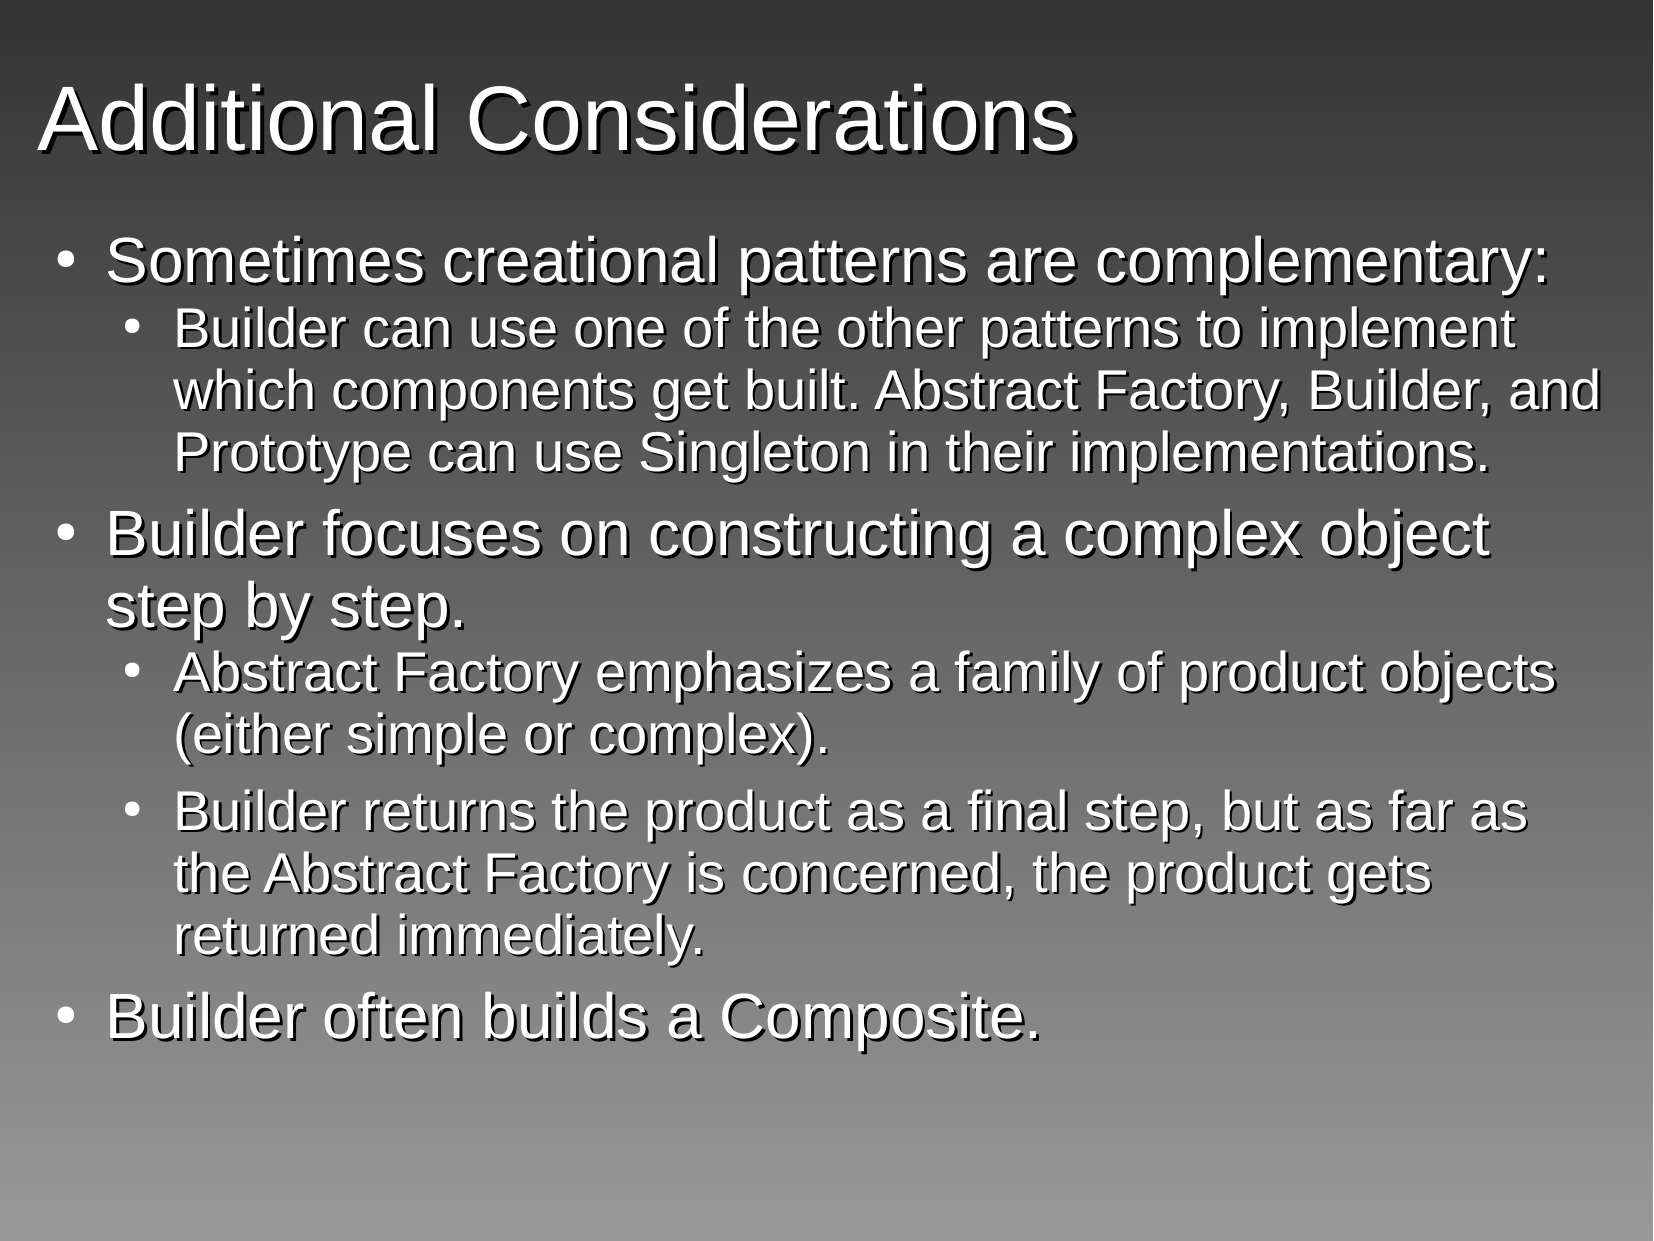

# Additional Considerations
Sometimes creational patterns are complementary:
Builder can use one of the other patterns to implement which components get built. Abstract Factory, Builder, and Prototype can use Singleton in their implementations.
Builder focuses on constructing a complex object step by step.
Abstract Factory emphasizes a family of product objects (either simple or complex).
Builder returns the product as a final step, but as far as the Abstract Factory is concerned, the product gets returned immediately.
Builder often builds a Composite.